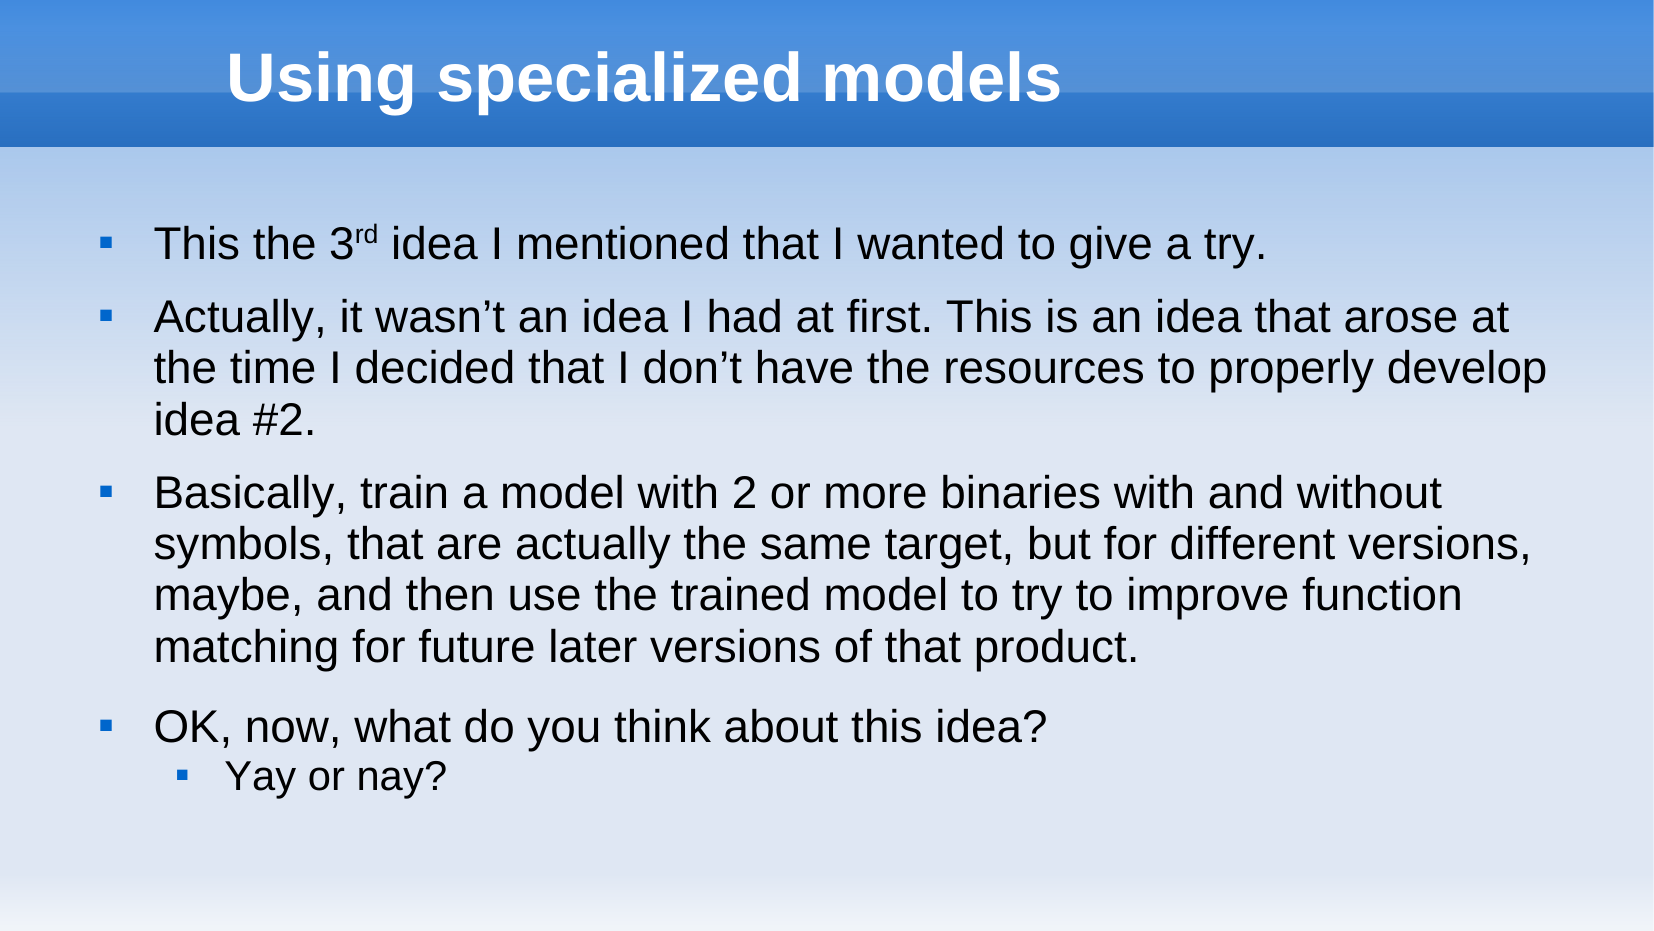

# Using specialized models
This the 3rd idea I mentioned that I wanted to give a try.
Actually, it wasn’t an idea I had at first. This is an idea that arose at the time I decided that I don’t have the resources to properly develop idea #2.
Basically, train a model with 2 or more binaries with and without symbols, that are actually the same target, but for different versions, maybe, and then use the trained model to try to improve function matching for future later versions of that product.
OK, now, what do you think about this idea?
Yay or nay?